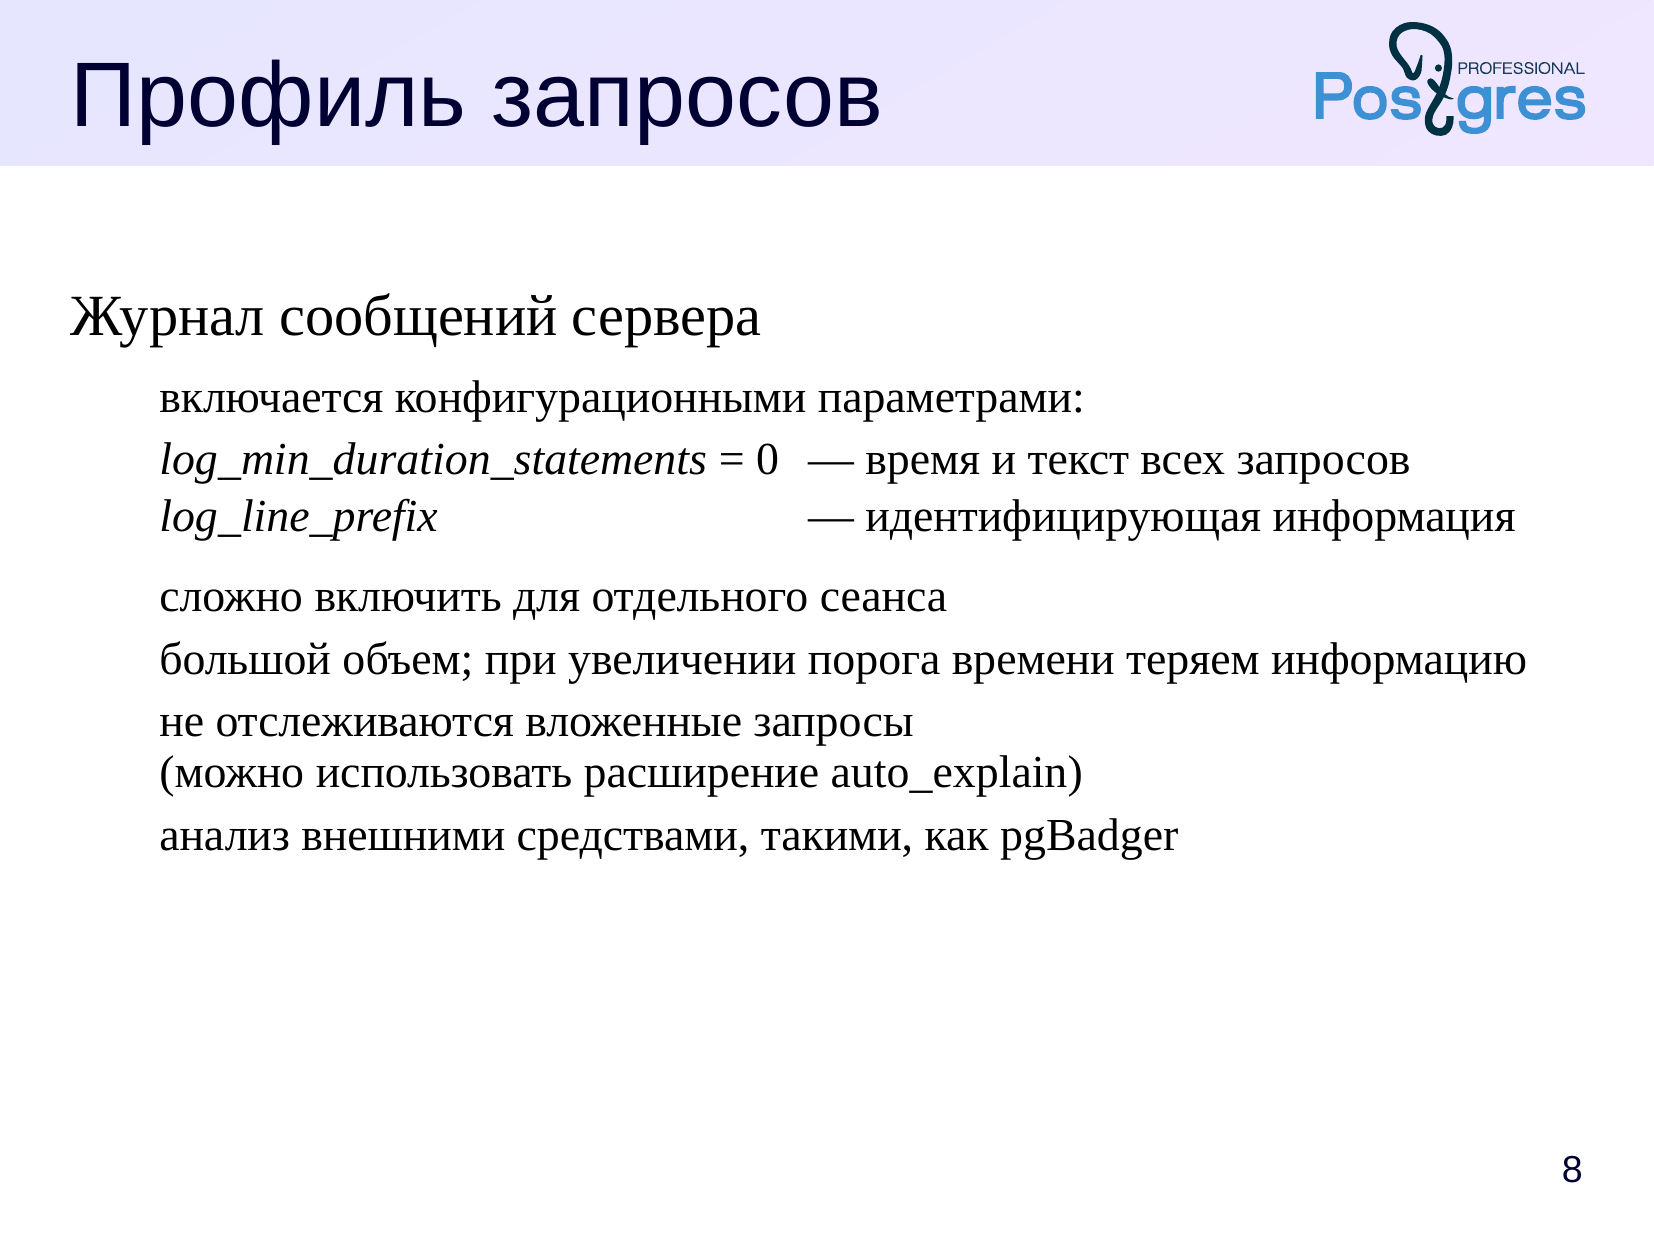

# Профиль запросов
Журнал сообщений сервера
включается конфигурационными параметрами:
log_min_duration_statements = 0	— время и текст всех запросов
log_line_prefix	— идентифицирующая информация
сложно включить для отдельного сеанса
большой объем; при увеличении порога времени теряем информацию
не отслеживаются вложенные запросы
(можно использовать расширение auto_explain)
анализ внешними средствами, такими, как pgBadger